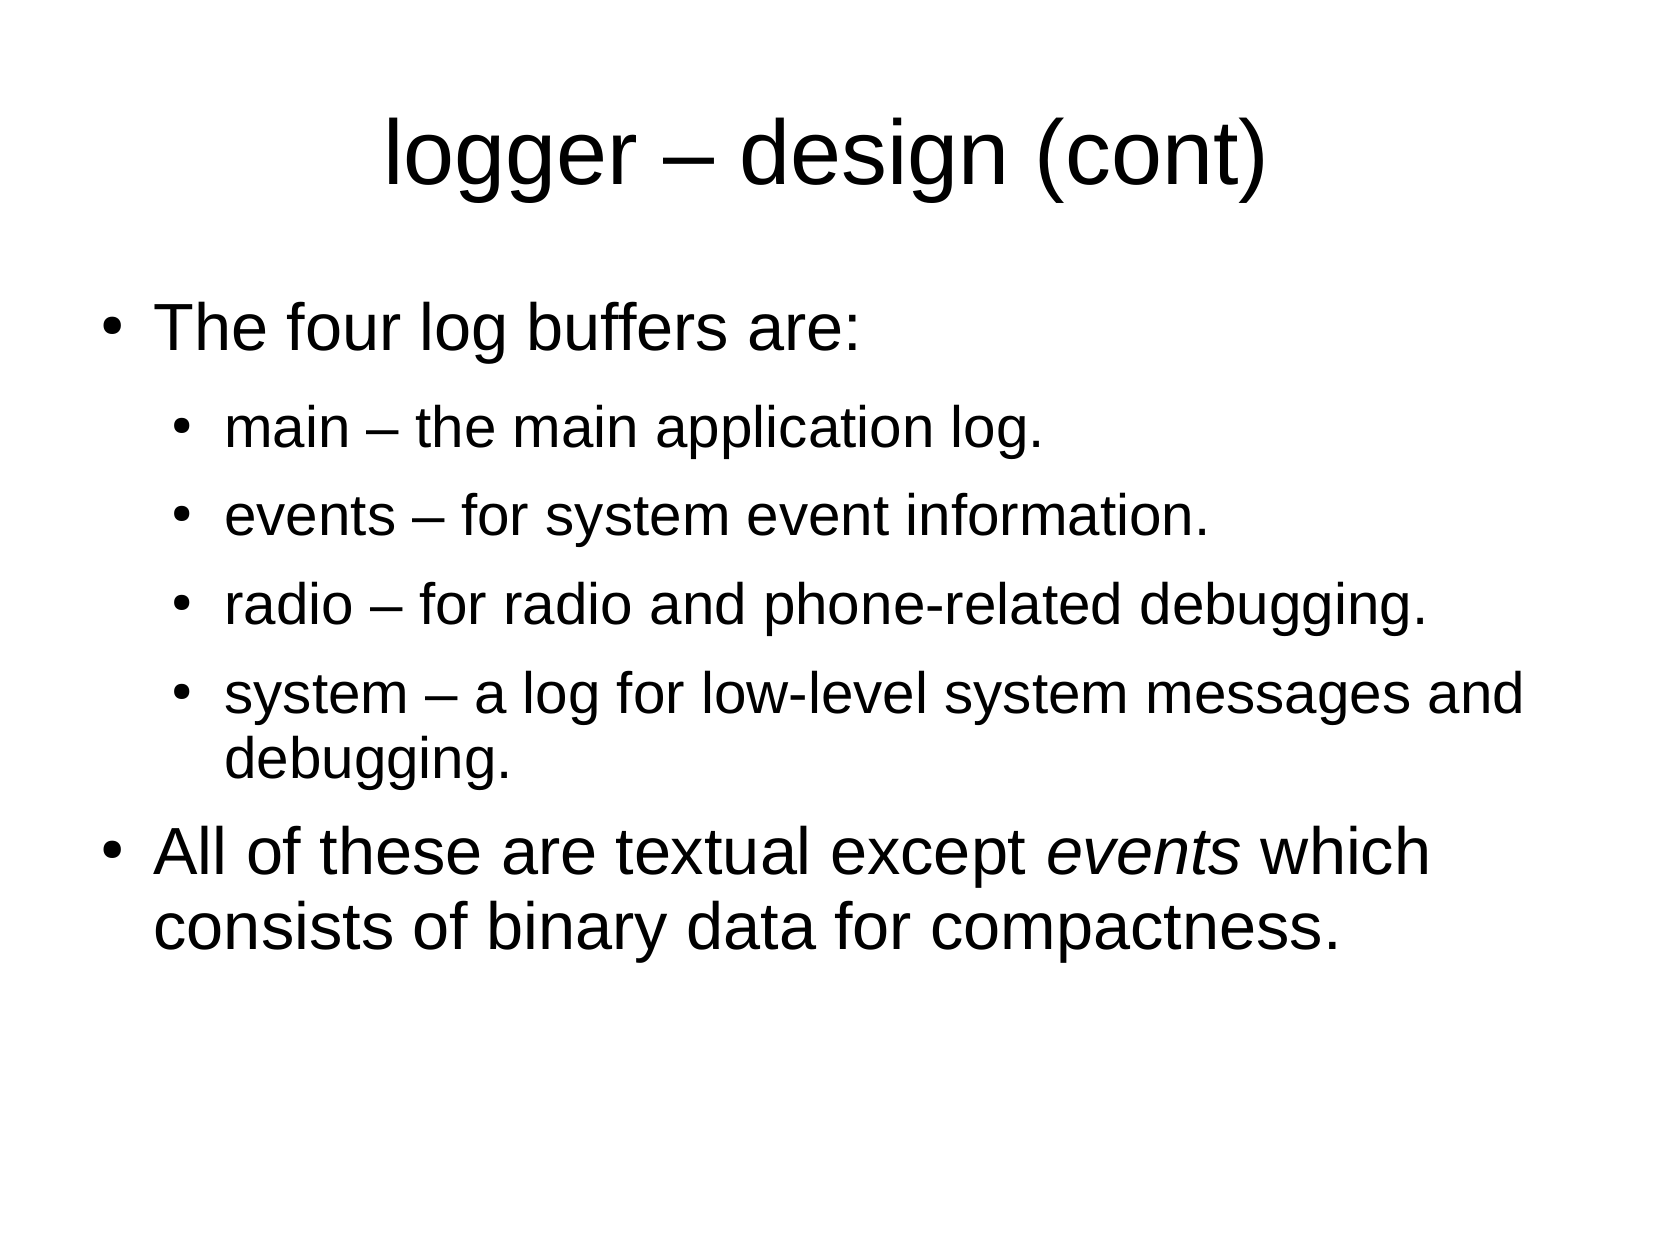

# logger – design (cont)
The four log buffers are:
main – the main application log.
events – for system event information.
radio – for radio and phone-related debugging.
system – a log for low-level system messages and debugging.
All of these are textual except events which consists of binary data for compactness.